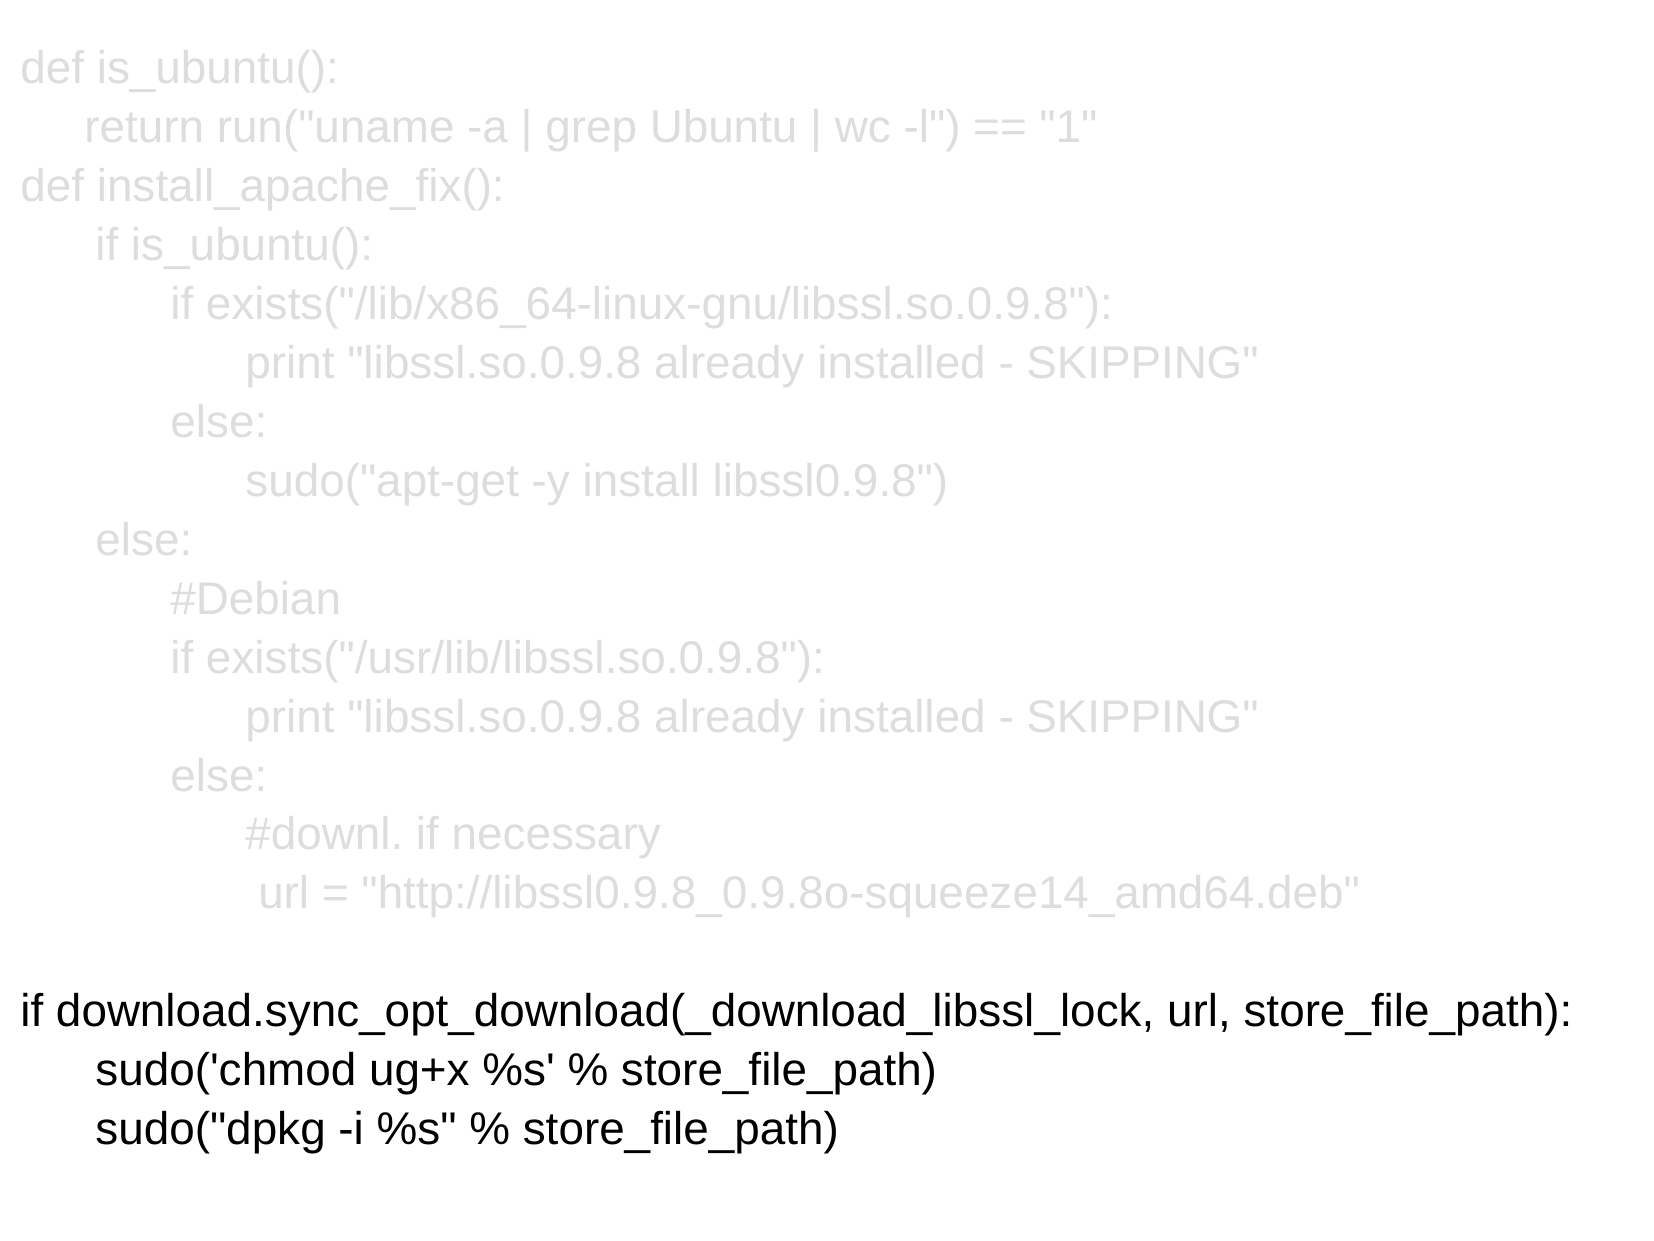

def is_ubuntu():
 return run("uname -a | grep Ubuntu | wc -l") == "1"
def install_apache_fix():
	if is_ubuntu():
		if exists("/lib/x86_64-linux-gnu/libssl.so.0.9.8"):
			print "libssl.so.0.9.8 already installed - SKIPPING"
		else:
			sudo("apt-get -y install libssl0.9.8")
	else:
		#Debian
		if exists("/usr/lib/libssl.so.0.9.8"):
			print "libssl.so.0.9.8 already installed - SKIPPING"
		else:
 		#downl. if necessary
			 url = "http://libssl0.9.8_0.9.8o-squeeze14_amd64.deb"
if download.sync_opt_download(_download_libssl_lock, url, store_file_path):
	sudo('chmod ug+x %s' % store_file_path)
	sudo("dpkg -i %s" % store_file_path)